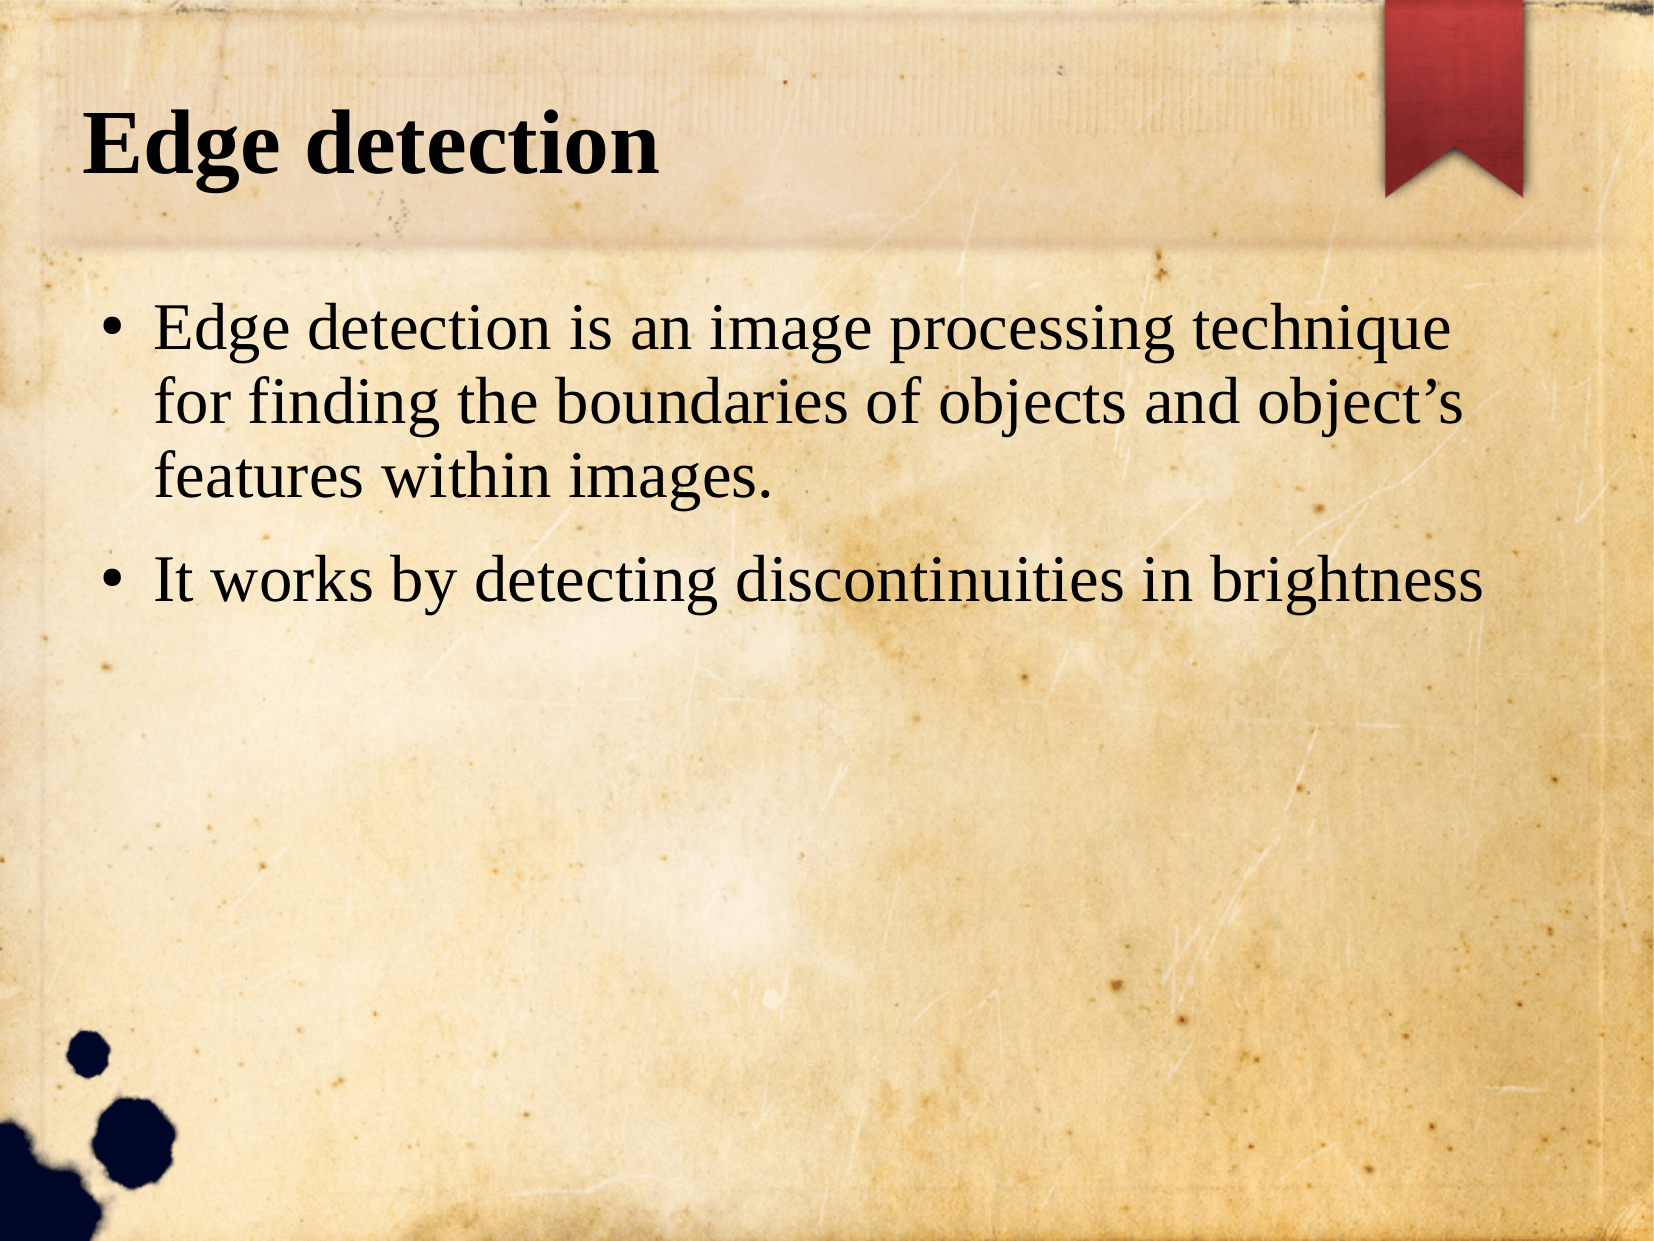

# Edge detection
Edge detection is an image processing technique for finding the boundaries of objects and object’s features within images.
It works by detecting discontinuities in brightness